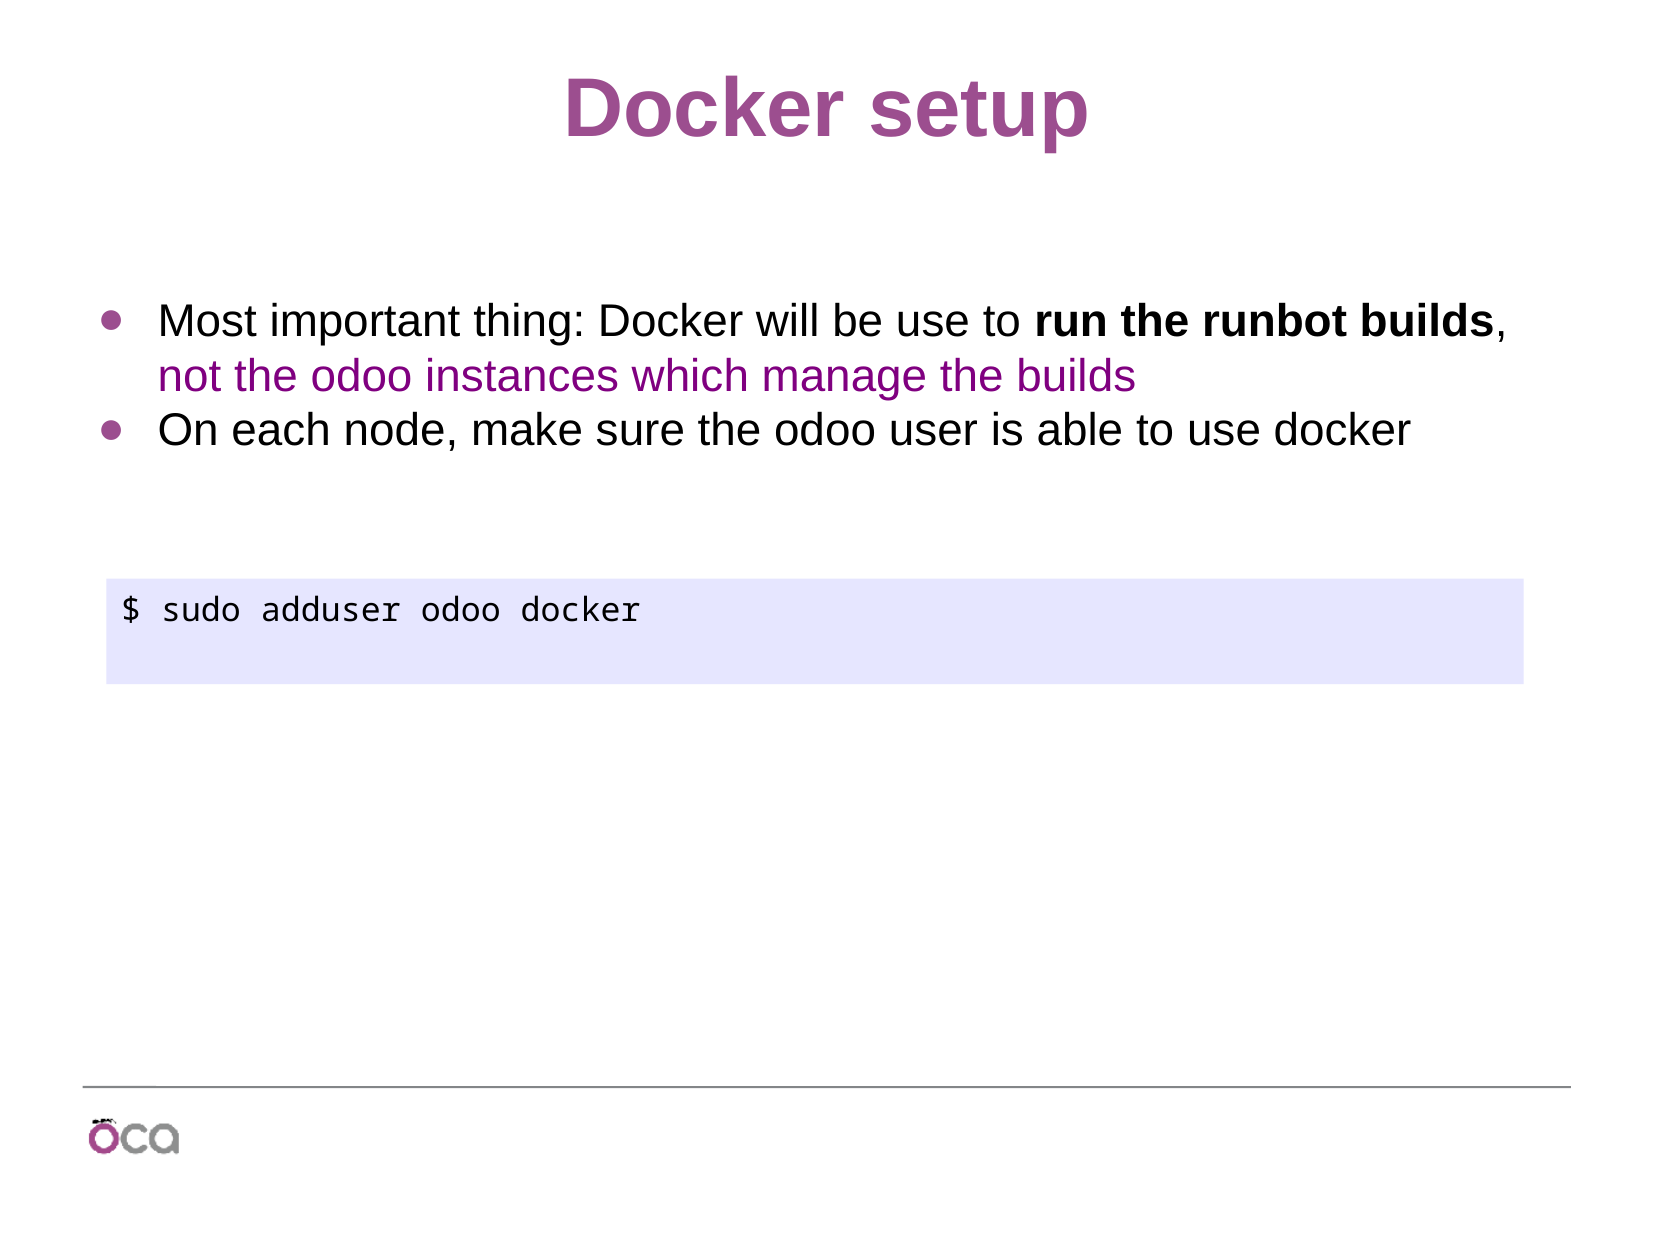

# Docker setup
Most important thing: Docker will be use to run the runbot builds, not the odoo instances which manage the builds
On each node, make sure the odoo user is able to use docker
$ sudo adduser odoo docker